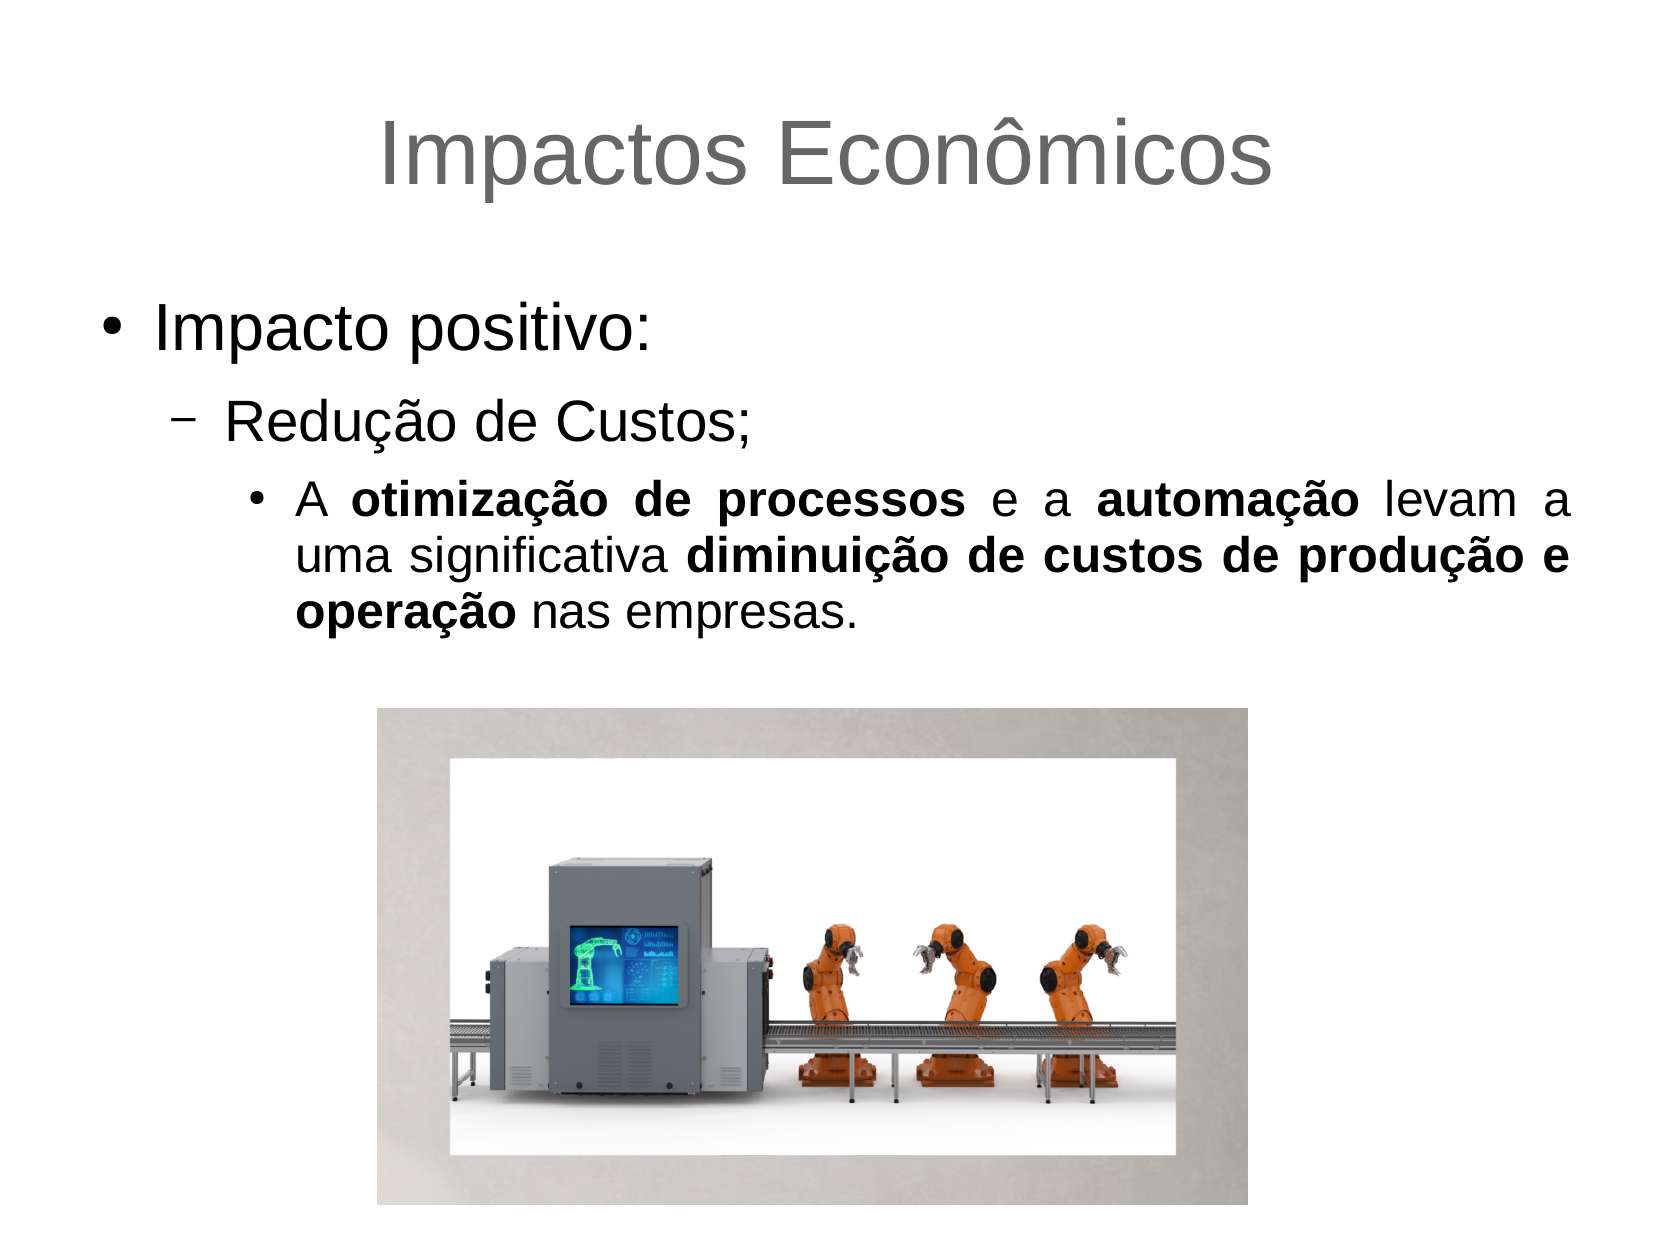

# Impactos Econômicos
Impacto positivo:
Redução de Custos;
A otimização de processos e a automação levam a uma significativa diminuição de custos de produção e operação nas empresas.